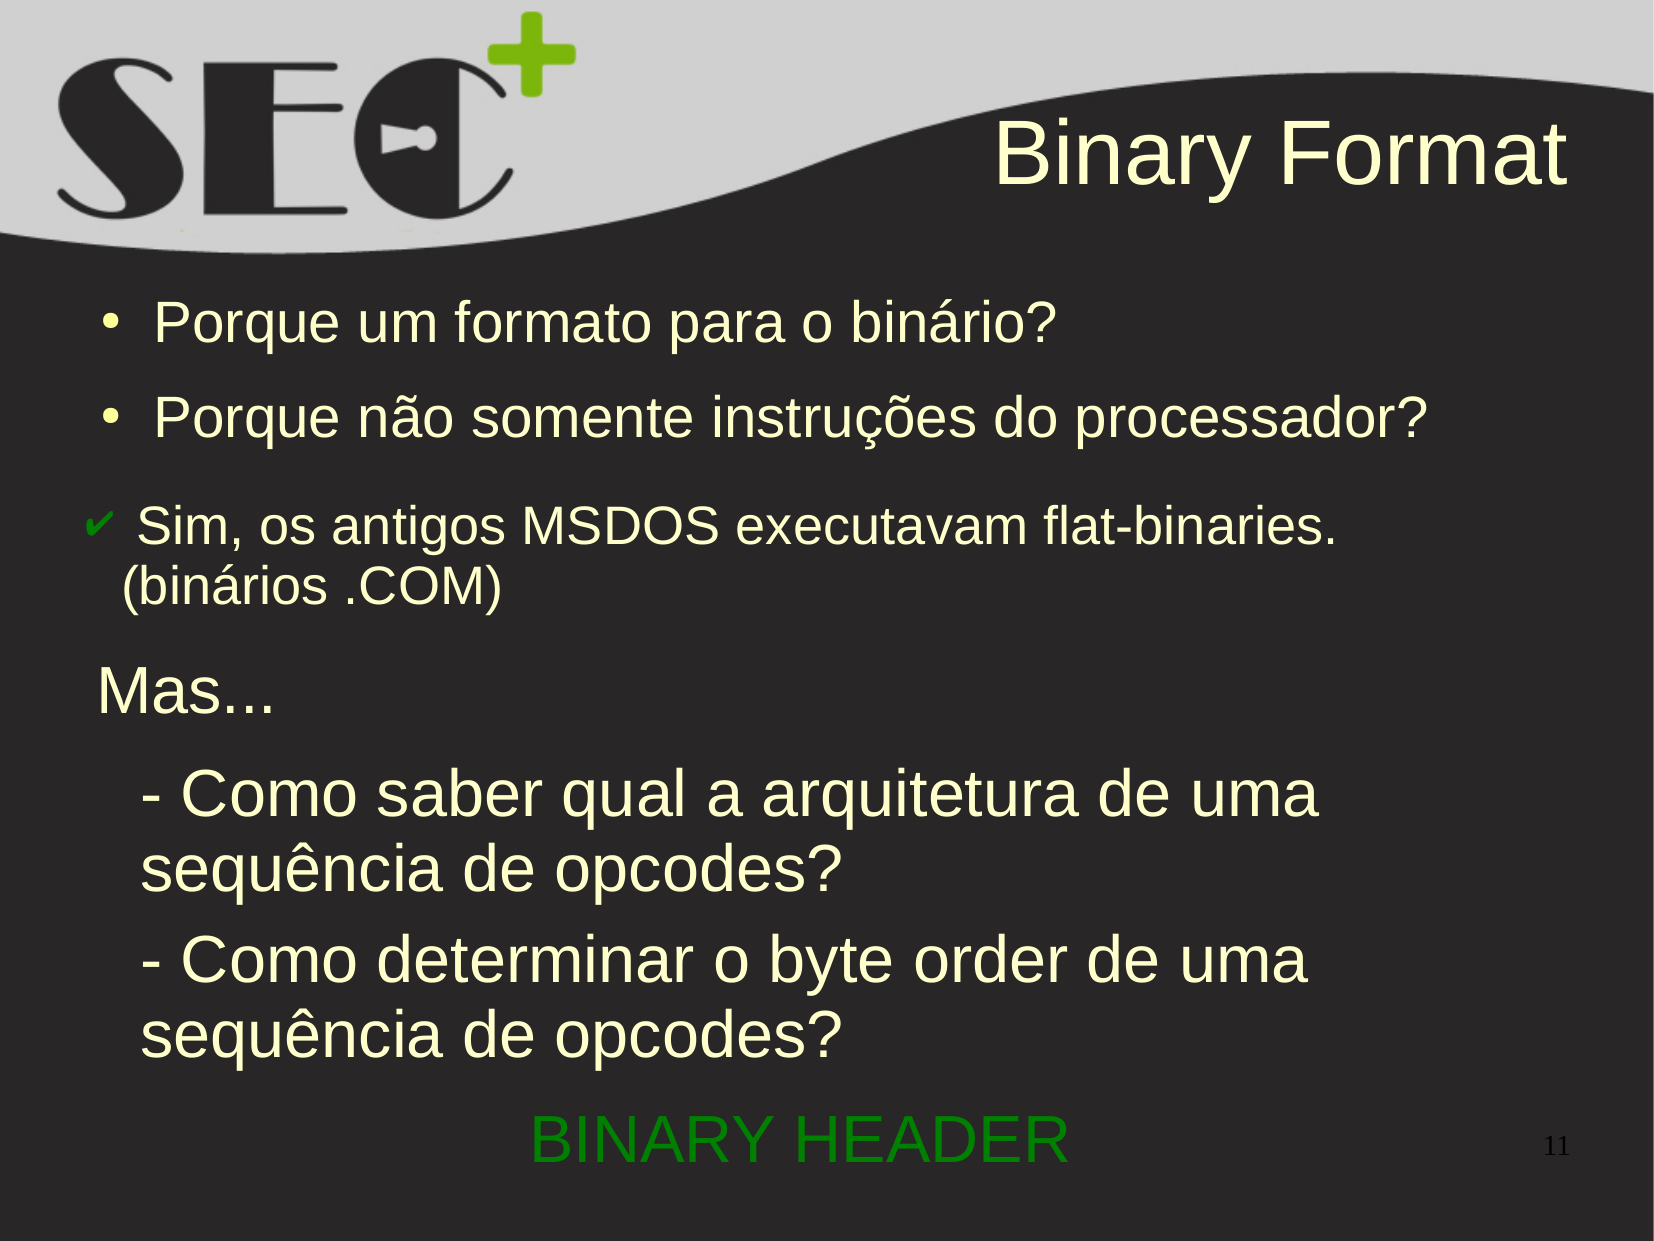

# Binary Format
Porque um formato para o binário?
Porque não somente instruções do processador?
 Sim, os antigos MSDOS executavam flat-binaries. (binários .COM)
Mas...
- Como saber qual a arquitetura de uma sequência de opcodes?
- Como determinar o byte order de uma sequência de opcodes?
BINARY HEADER
11